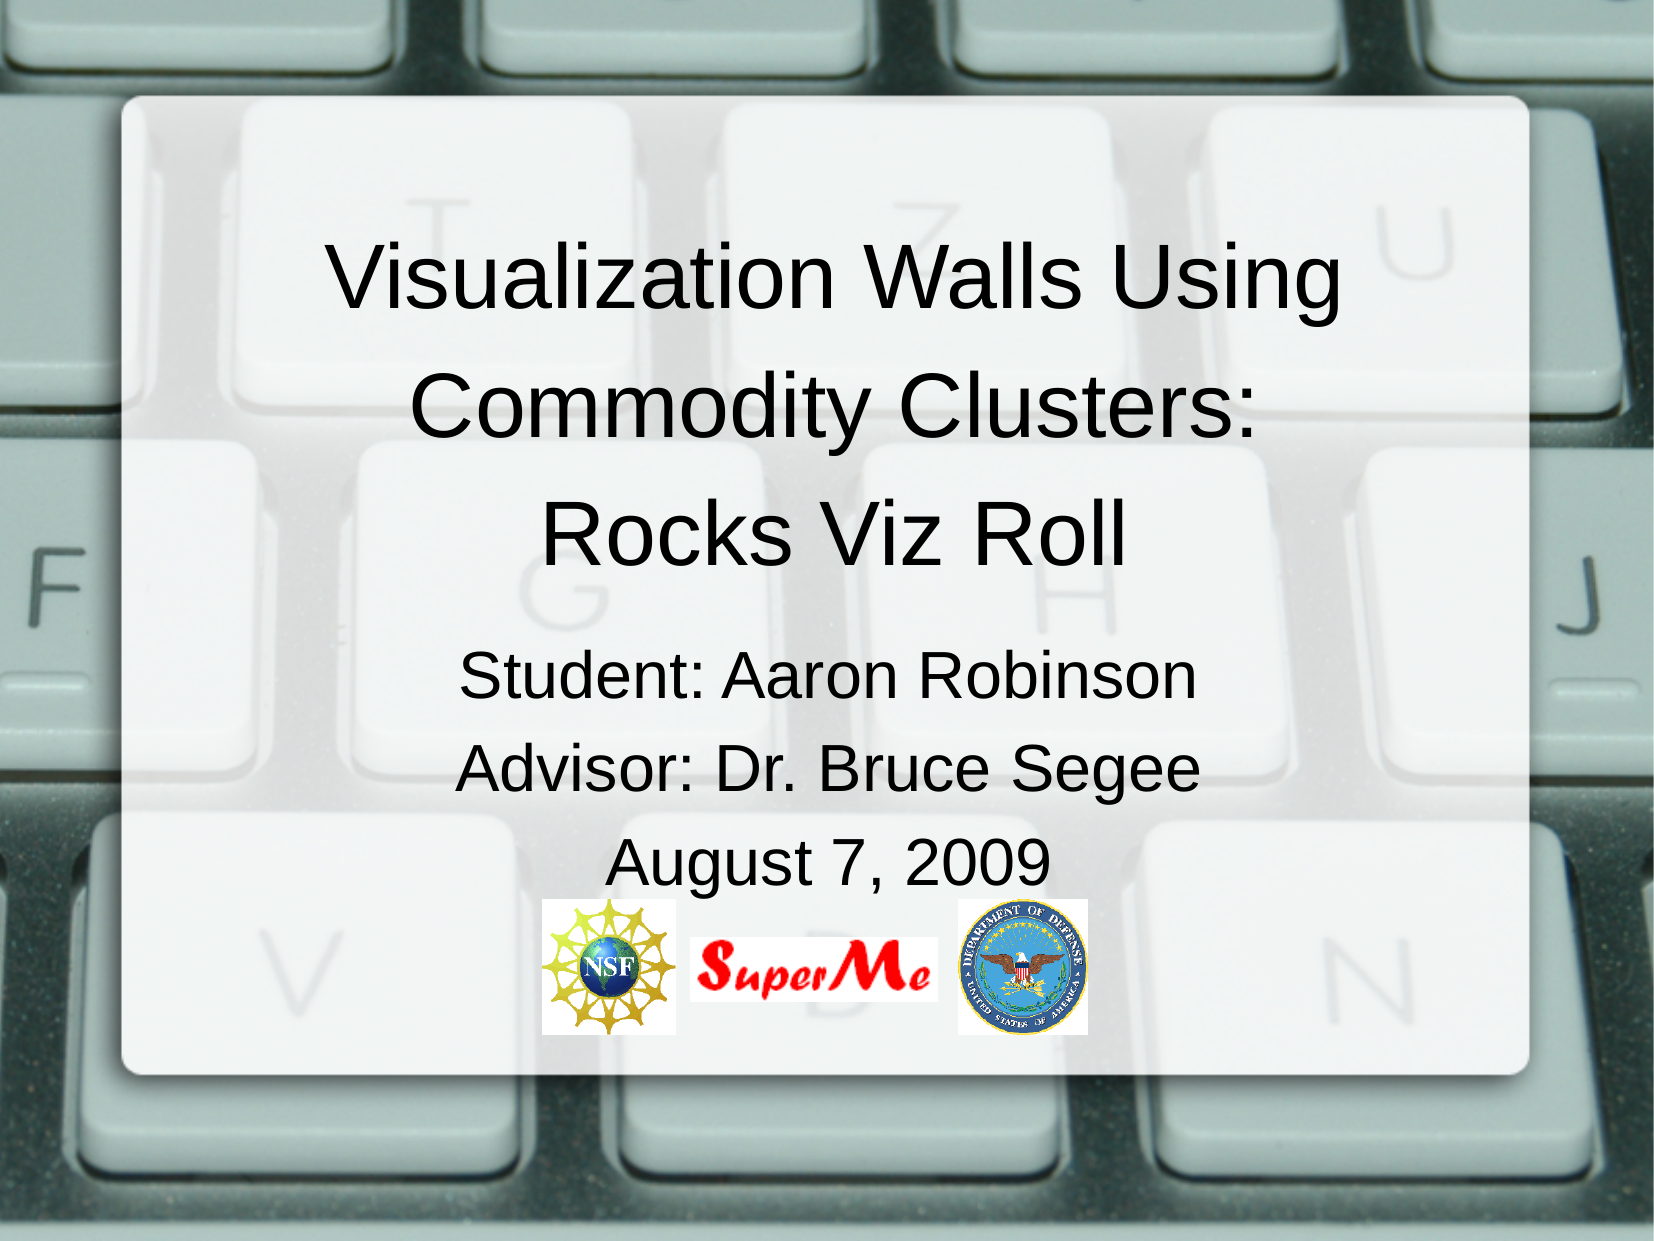

# Visualization Walls Using Commodity Clusters: Rocks Viz Roll
Student: Aaron Robinson
Advisor: Dr. Bruce Segee
August 7, 2009